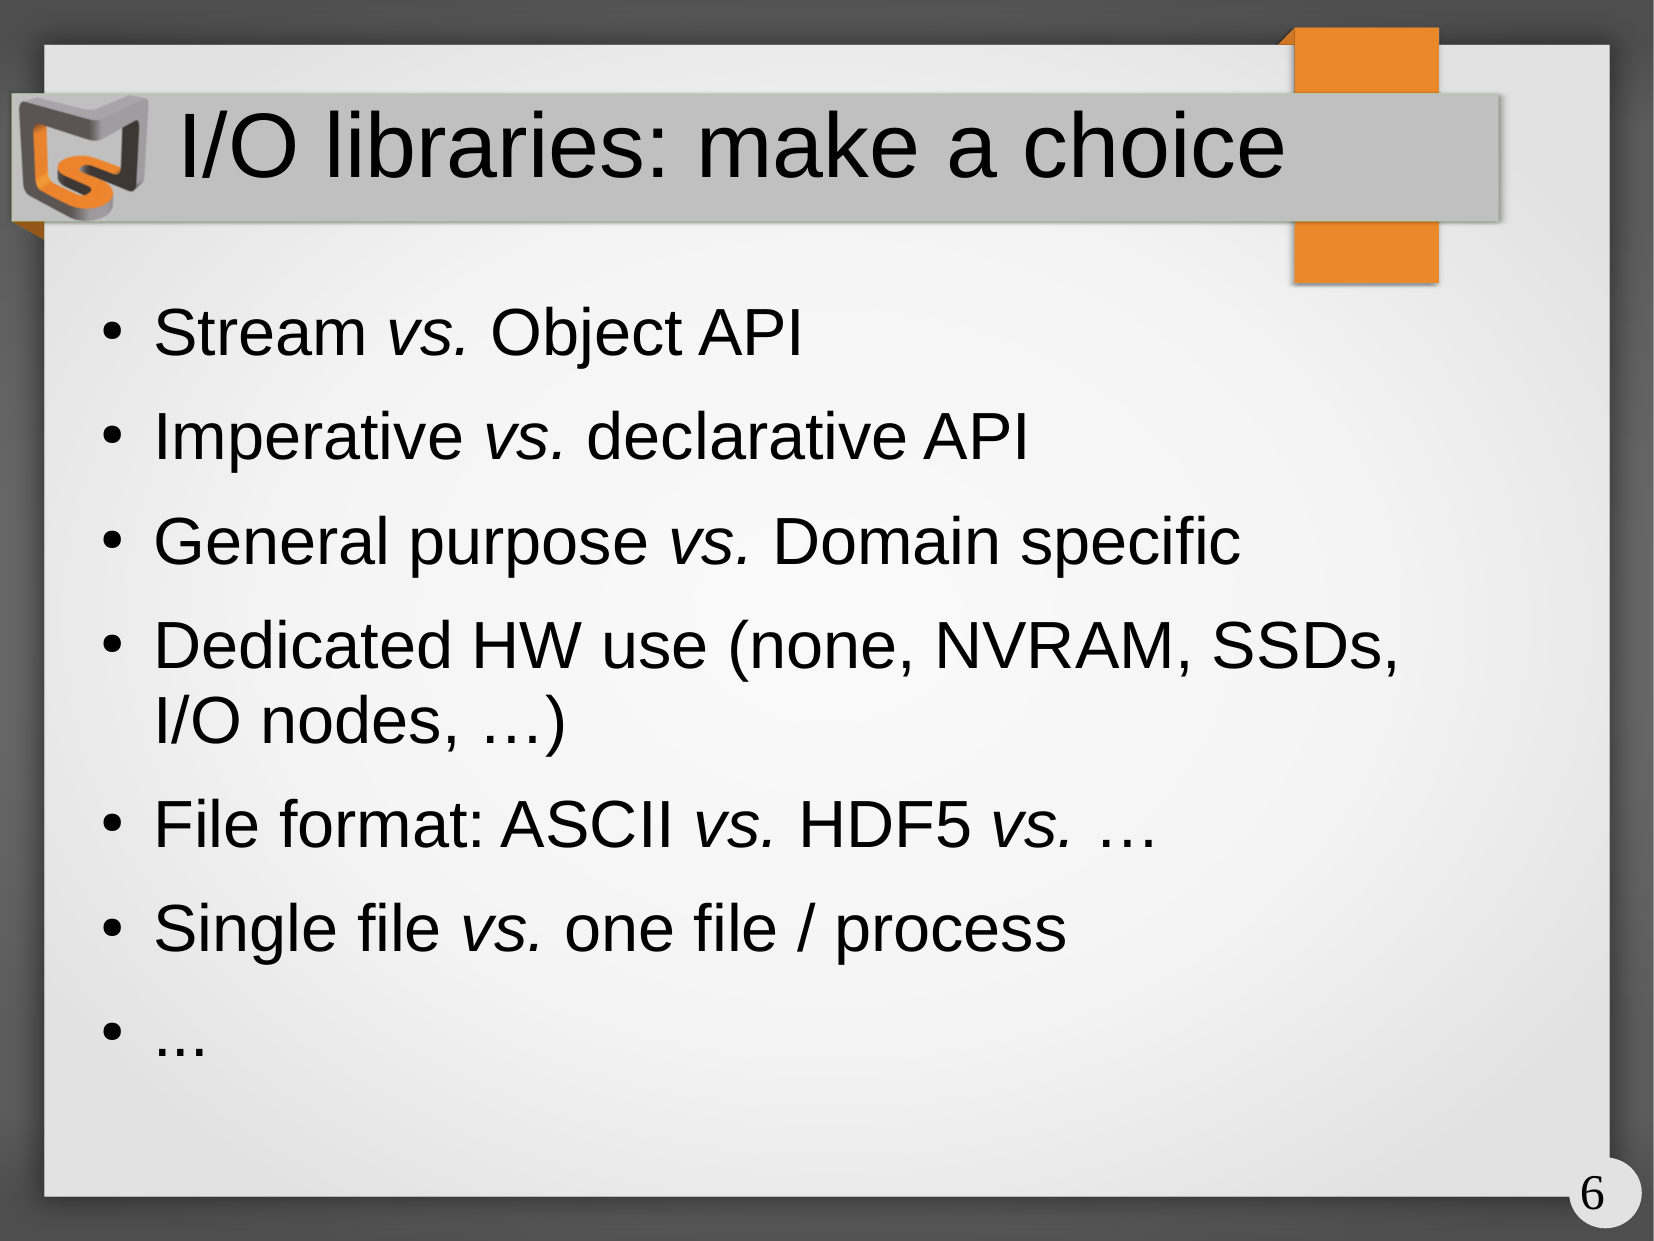

# I/O libraries: make a choice
Stream vs. Object API
Imperative vs. declarative API
General purpose vs. Domain specific
Dedicated HW use (none, NVRAM, SSDs, I/O nodes, …)
File format: ASCII vs. HDF5 vs. …
Single file vs. one file / process
...